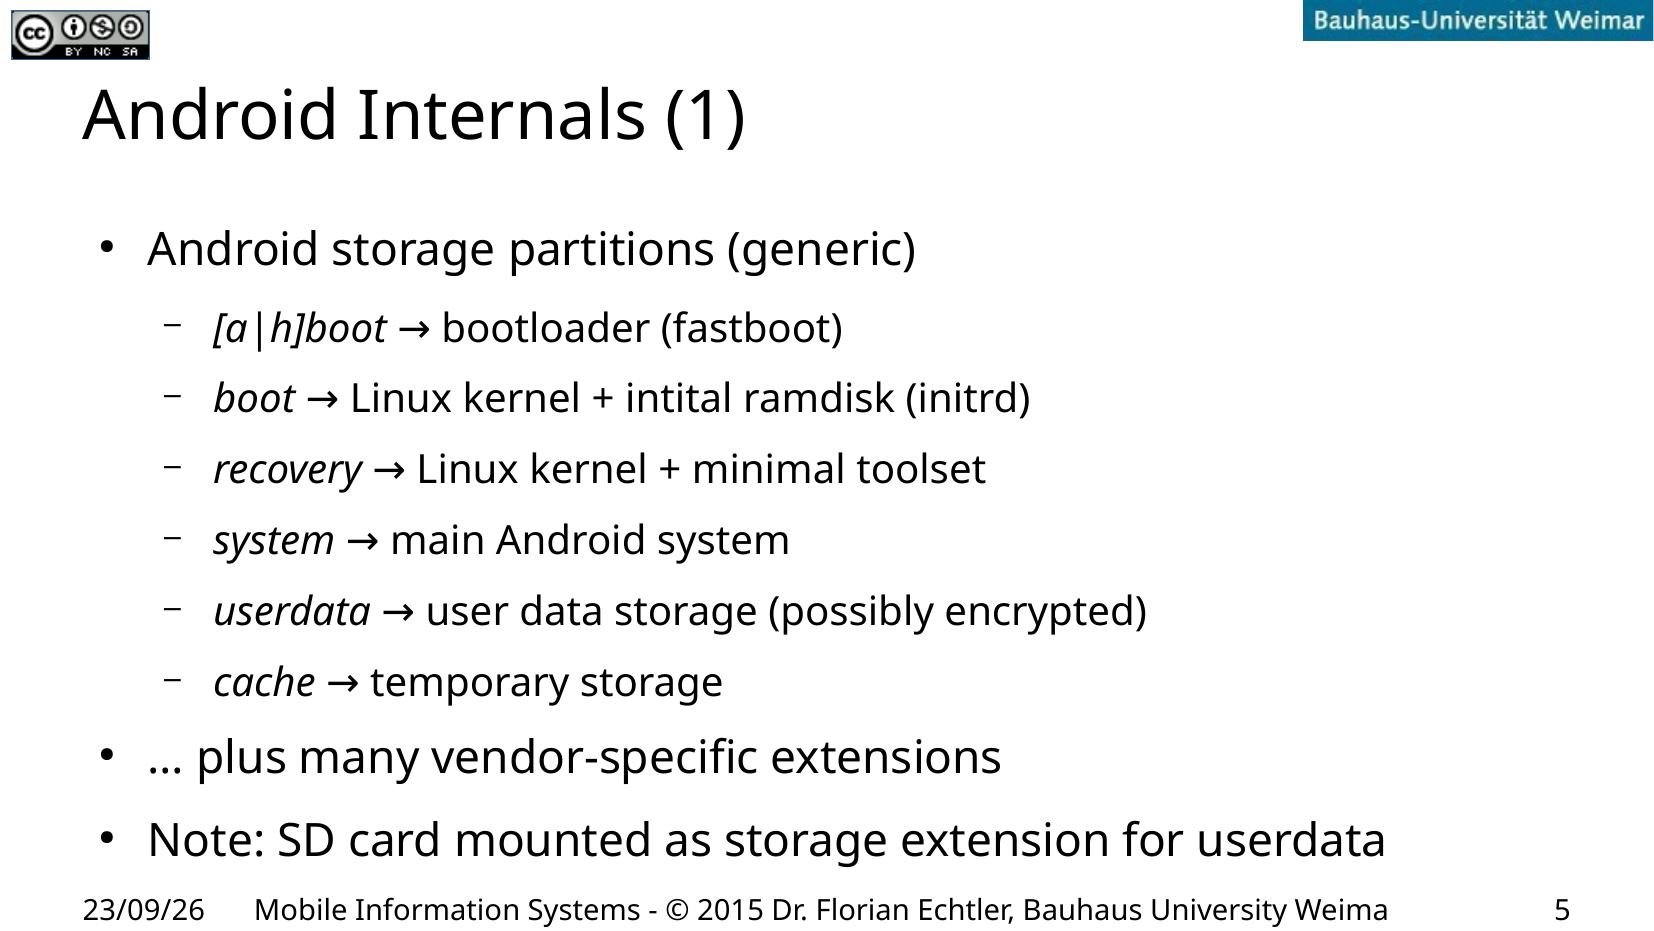

# Android Internals (1)
Android storage partitions (generic)
[a|h]boot → bootloader (fastboot)
boot → Linux kernel + intital ramdisk (initrd)
recovery → Linux kernel + minimal toolset
system → main Android system
userdata → user data storage (possibly encrypted)
cache → temporary storage
… plus many vendor-specific extensions
Note: SD card mounted as storage extension for userdata
Mobile Information Systems - © 2015 Dr. Florian Echtler, Bauhaus University Weimar
5